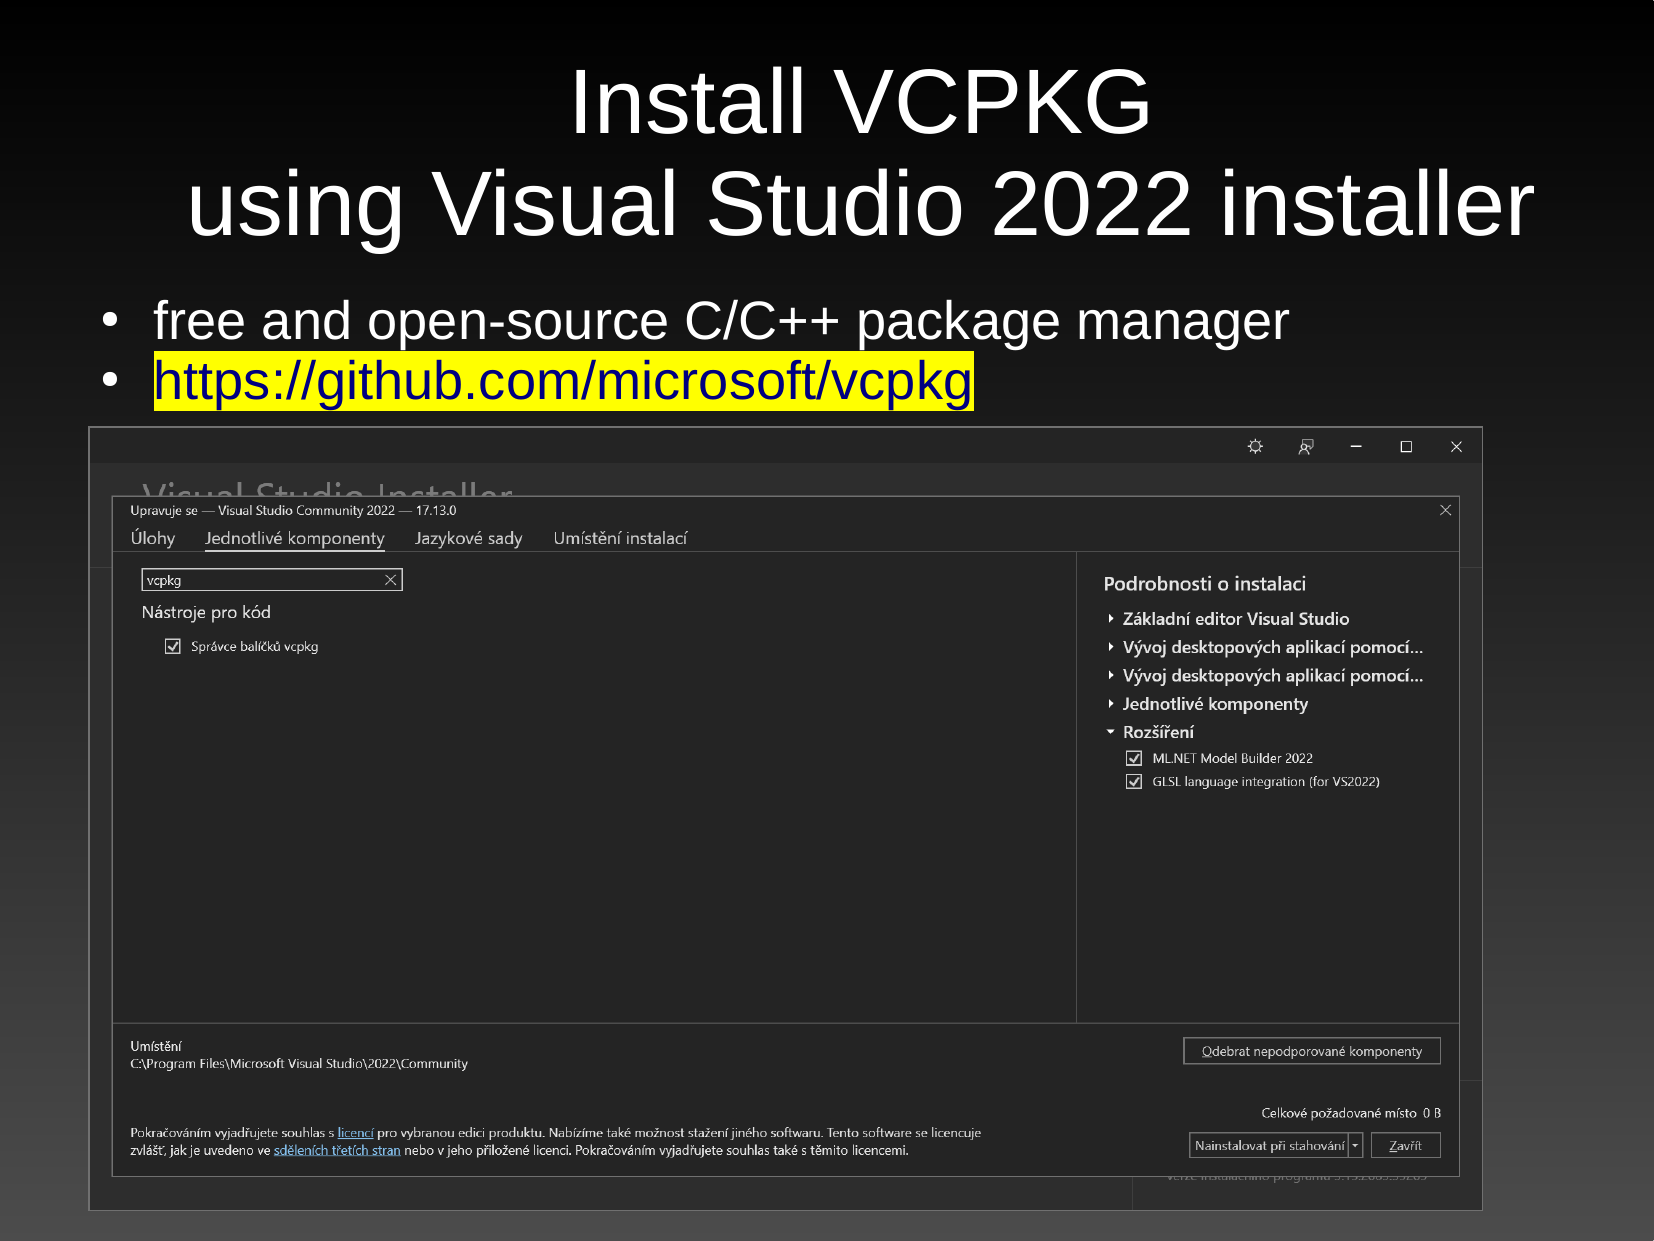

# Install VCPKG using Visual Studio 2022 installer
free and open-source C/C++ package manager
https://github.com/microsoft/vcpkg